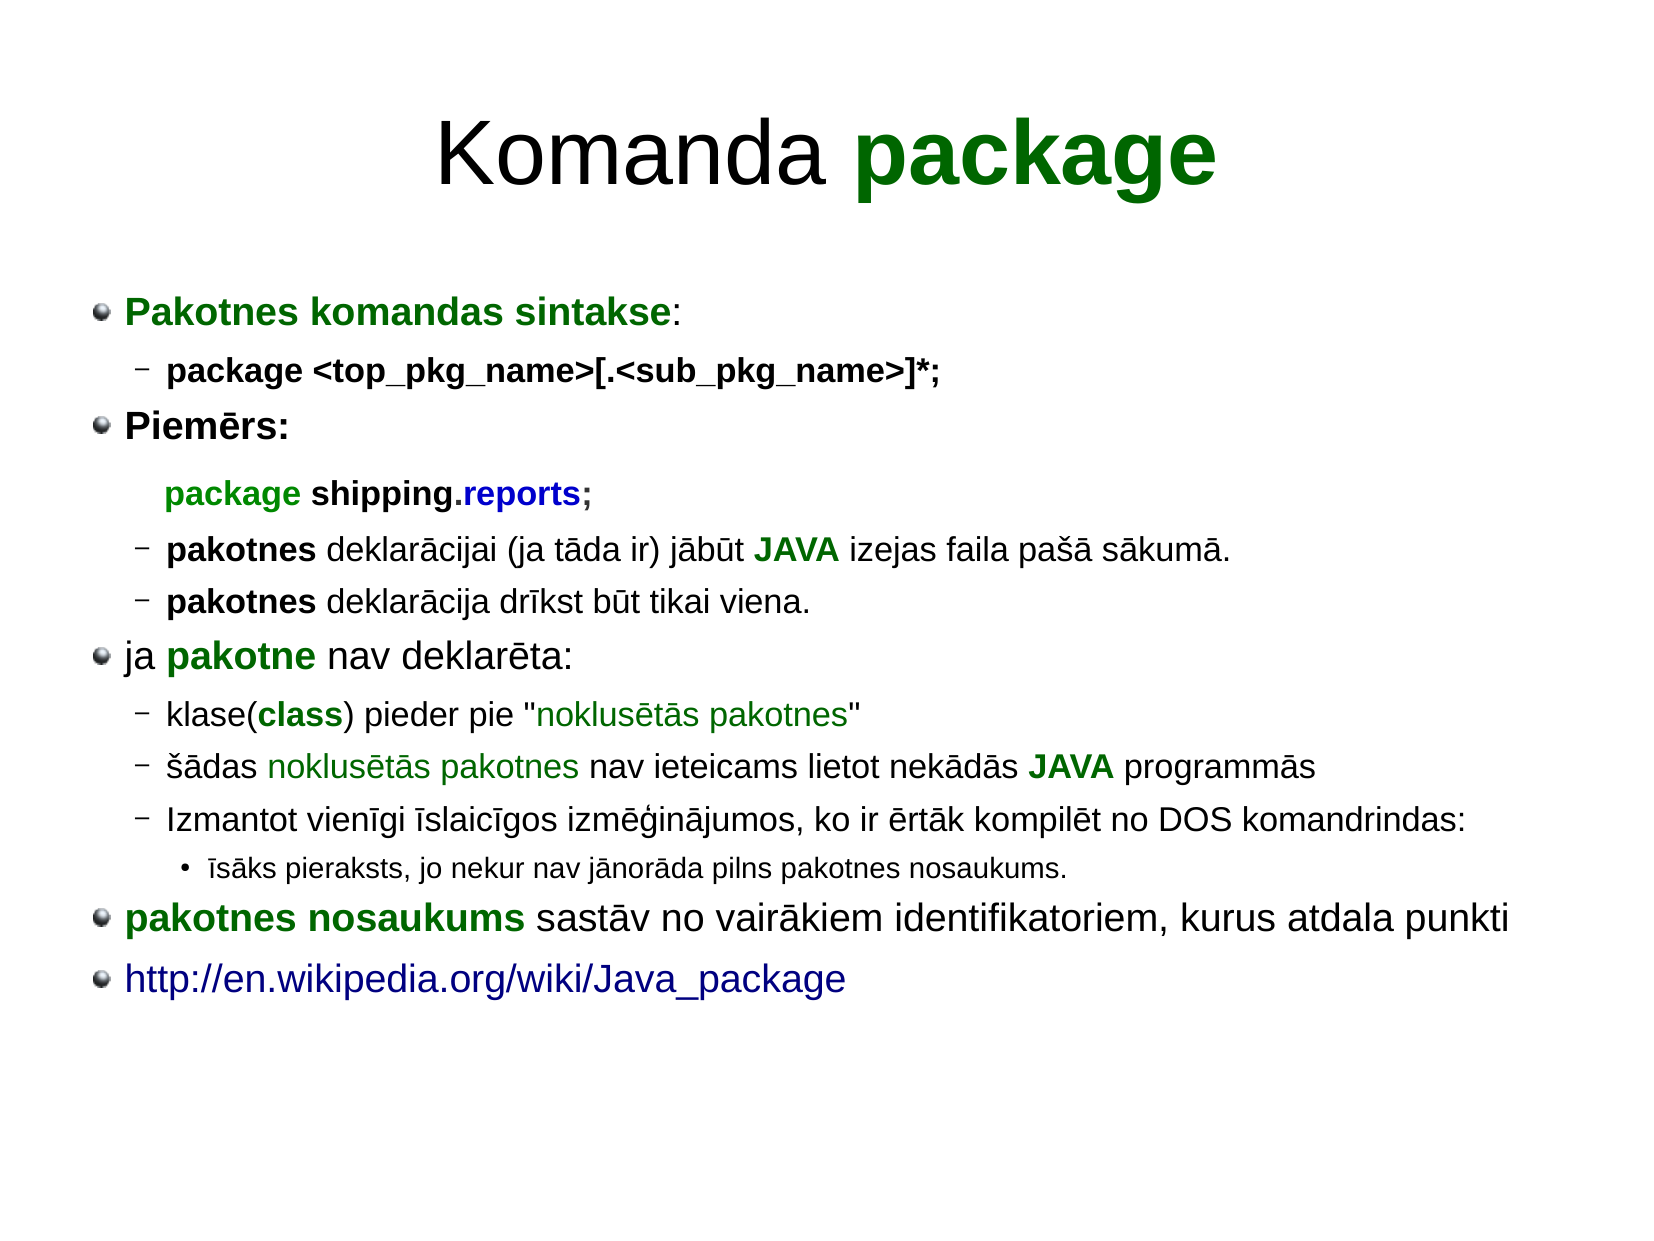

# Komanda package
Pakotnes komandas sintakse:
package <top_pkg_name>[.<sub_pkg_name>]*;
Piemērs:
 			 package shipping.reports;
pakotnes deklarācijai (ja tāda ir) jābūt JAVA izejas faila pašā sākumā.
pakotnes deklarācija drīkst būt tikai viena.
ja pakotne nav deklarēta:
klase(class) pieder pie "noklusētās pakotnes"
šādas noklusētās pakotnes nav ieteicams lietot nekādās JAVA programmās
Izmantot vienīgi īslaicīgos izmēģinājumos, ko ir ērtāk kompilēt no DOS komandrindas:
īsāks pieraksts, jo nekur nav jānorāda pilns pakotnes nosaukums.
pakotnes nosaukums sastāv no vairākiem identifikatoriem, kurus atdala punkti
http://en.wikipedia.org/wiki/Java_package